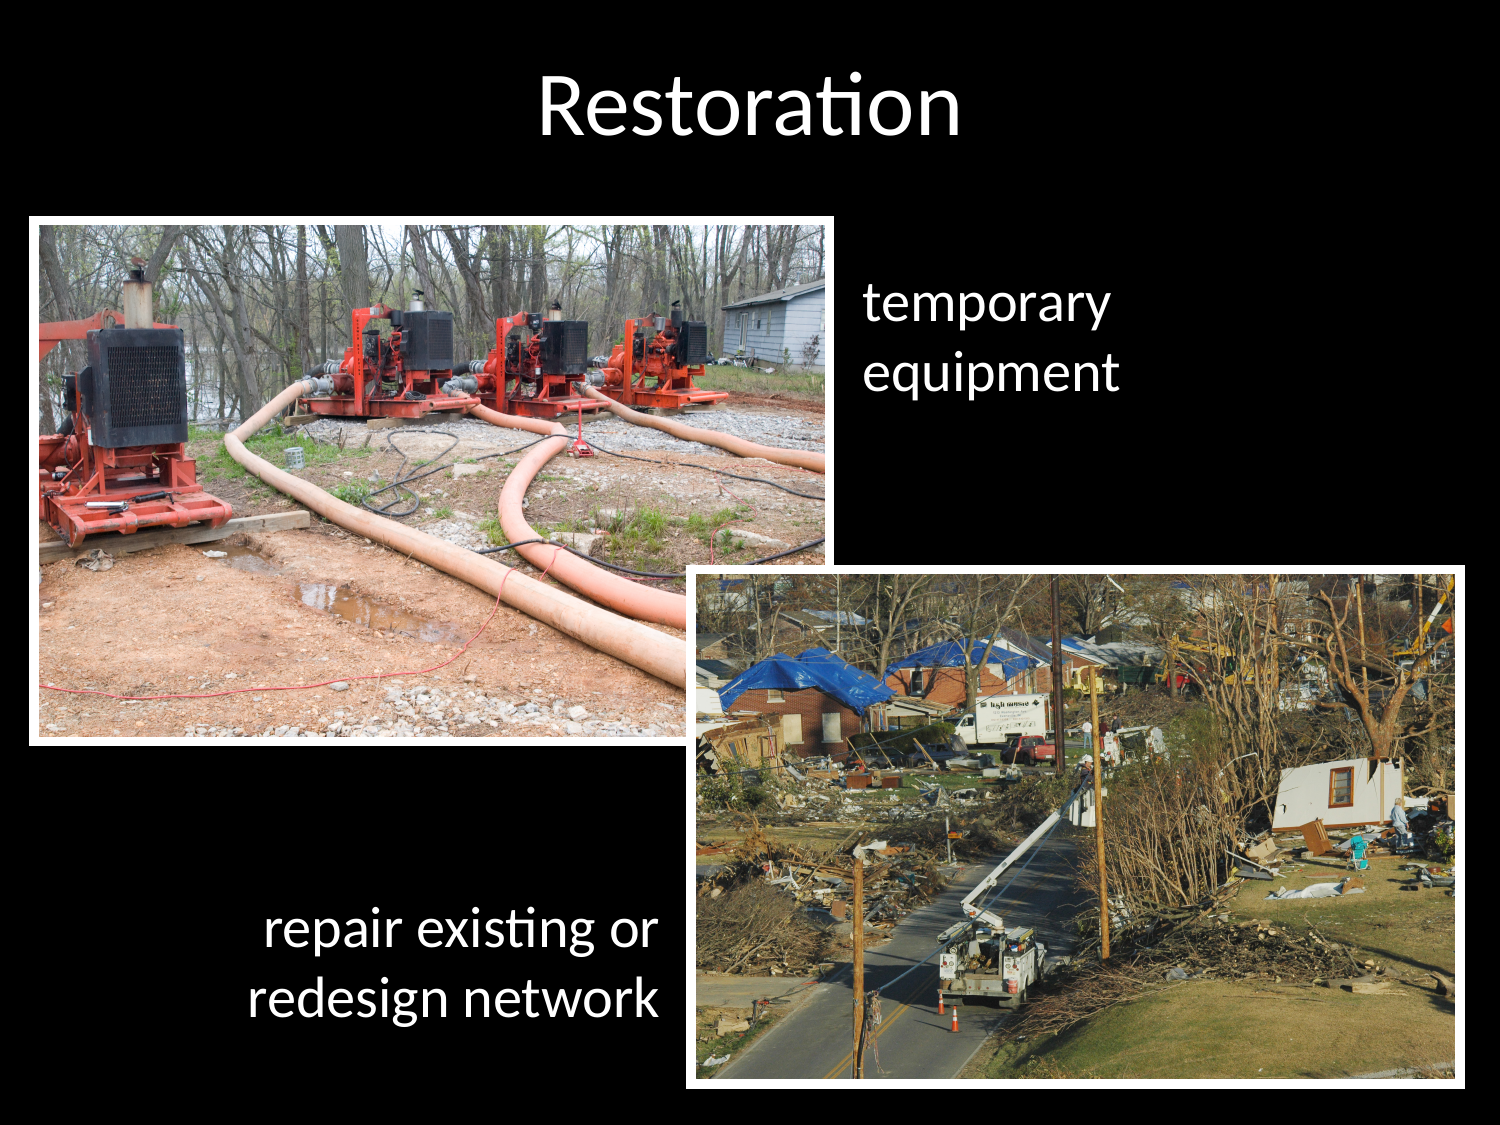

# Restoration
temporary
equipment
repair existing or redesign network